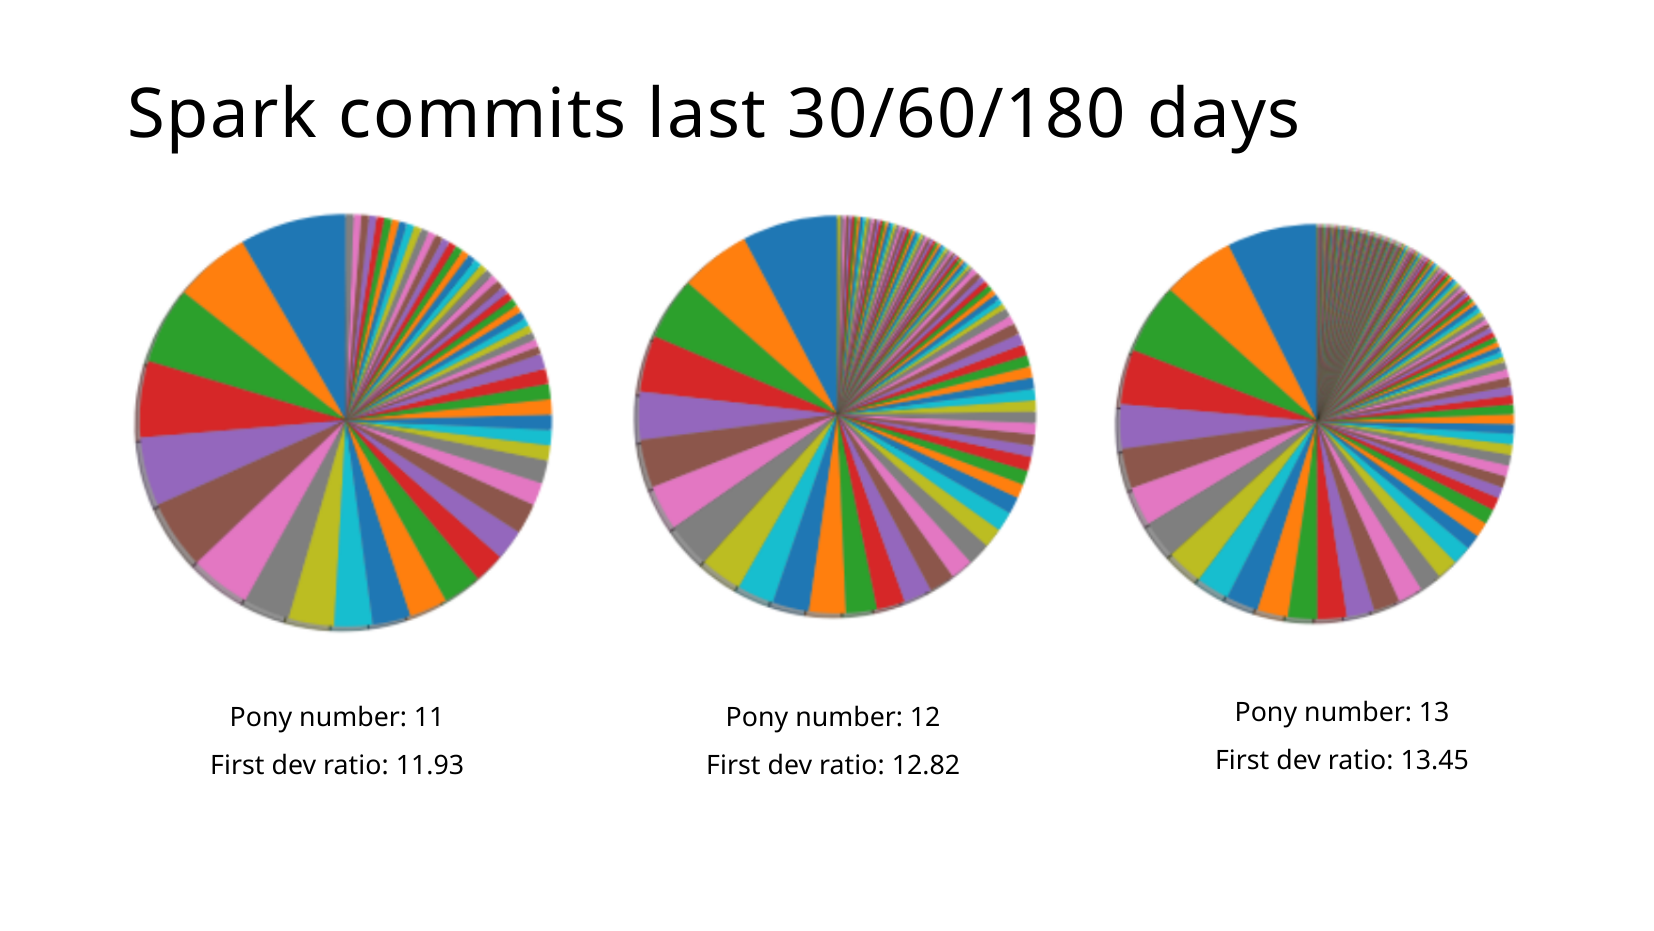

# Spark commits last 30/60/180 days
Pony number: 13
First dev ratio: 13.45
Pony number: 11
First dev ratio: 11.93
Pony number: 12
First dev ratio: 12.82